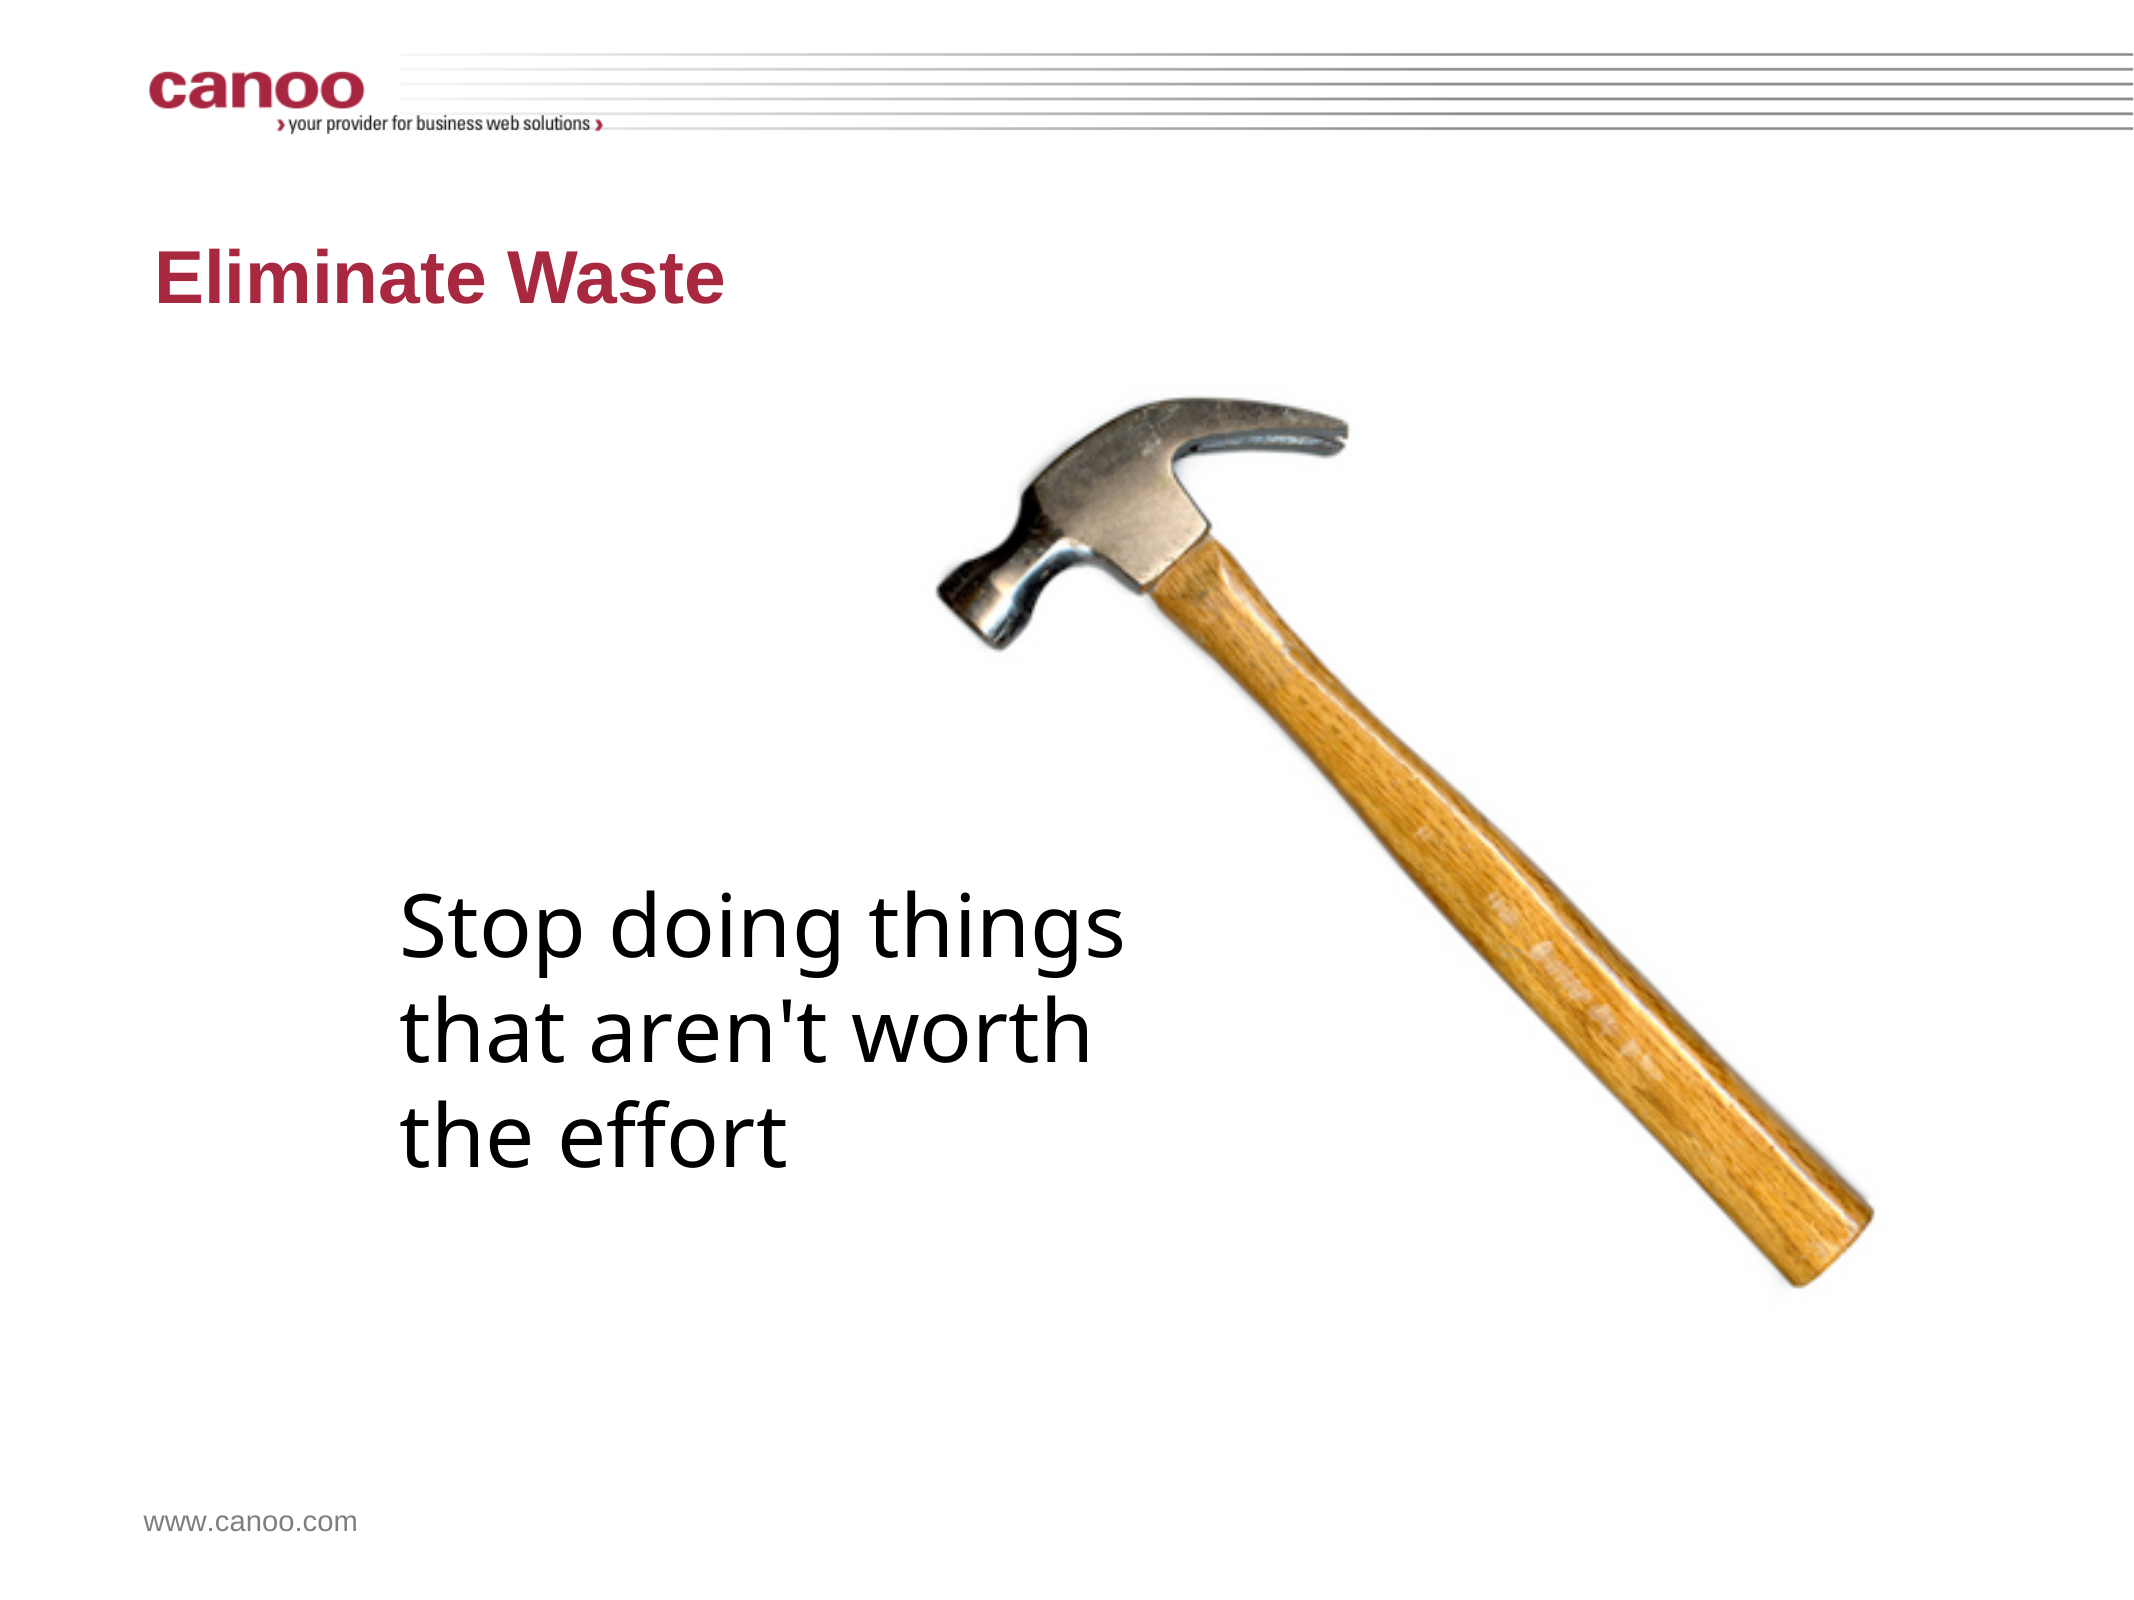

# Eliminate Waste
Stop doing things that aren't worth the effort